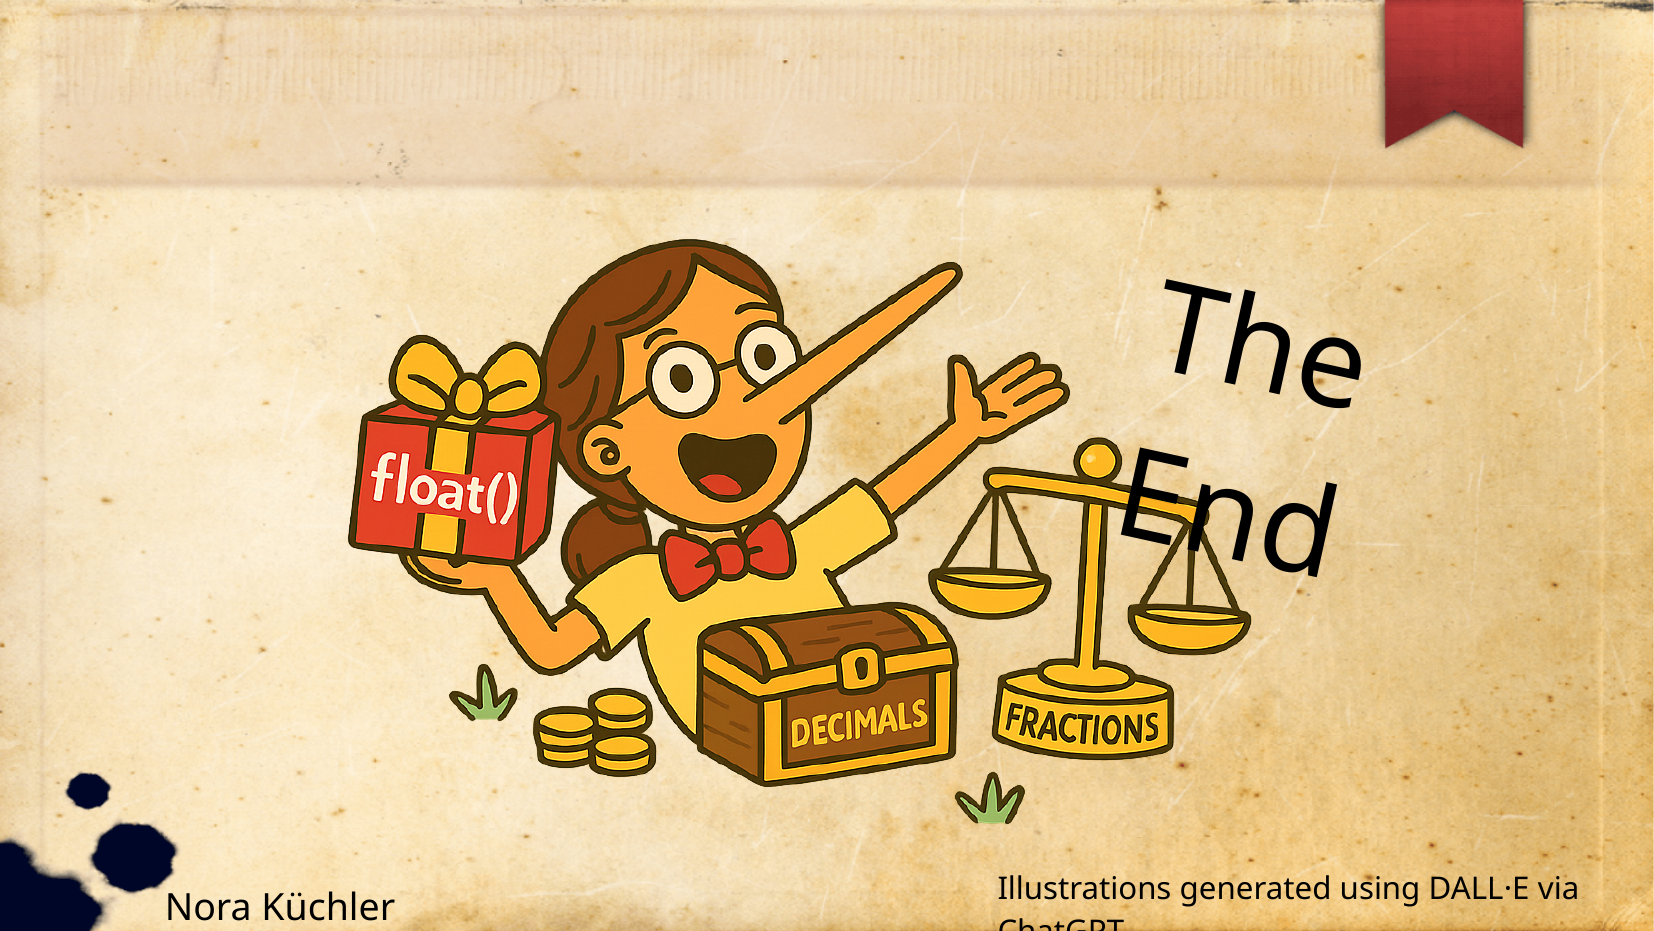

The End
Illustrations generated using DALL·E via ChatGPT.
Nora Küchler